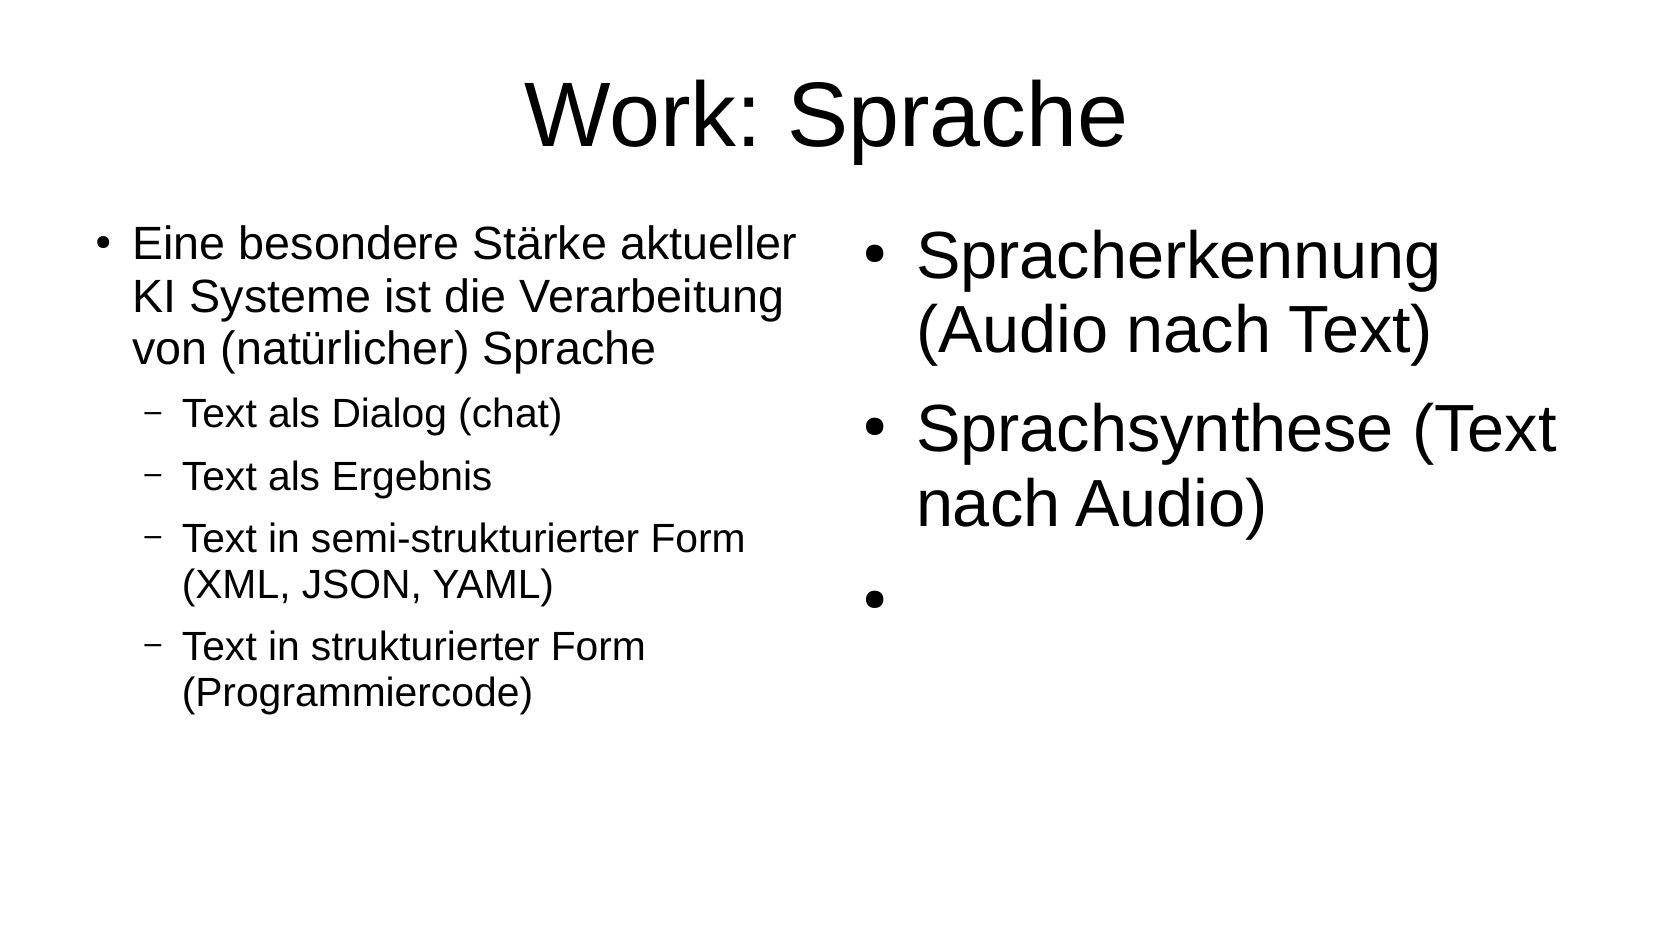

# Work: Sprache
Eine besondere Stärke aktueller KI Systeme ist die Verarbeitung von (natürlicher) Sprache
Text als Dialog (chat)
Text als Ergebnis
Text in semi-strukturierter Form (XML, JSON, YAML)
Text in strukturierter Form (Programmiercode)
Spracherkennung (Audio nach Text)
Sprachsynthese (Text nach Audio)